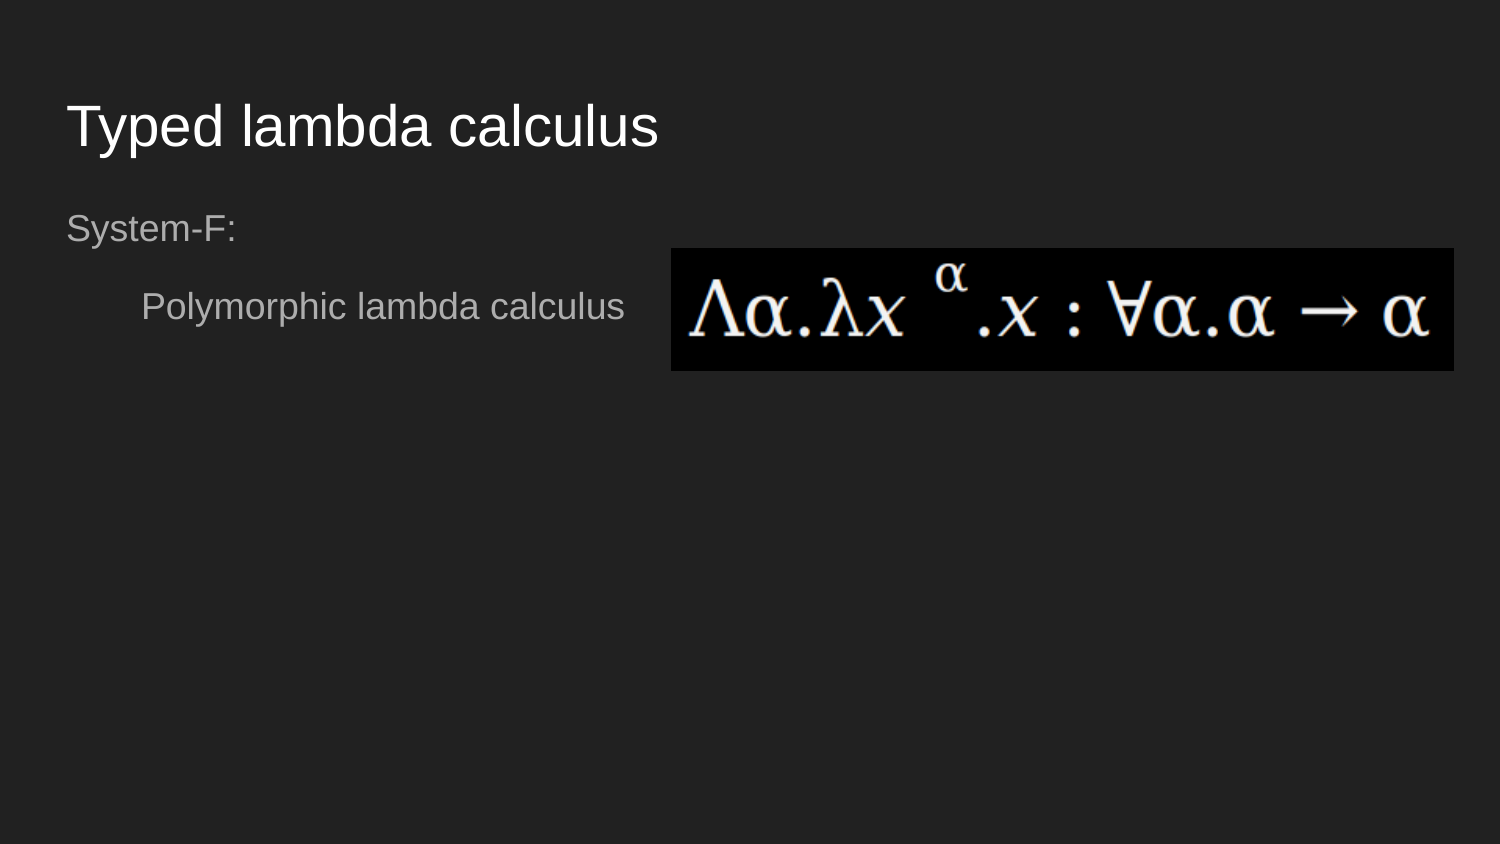

# Typed lambda calculus
System-F:
	Polymorphic lambda calculus